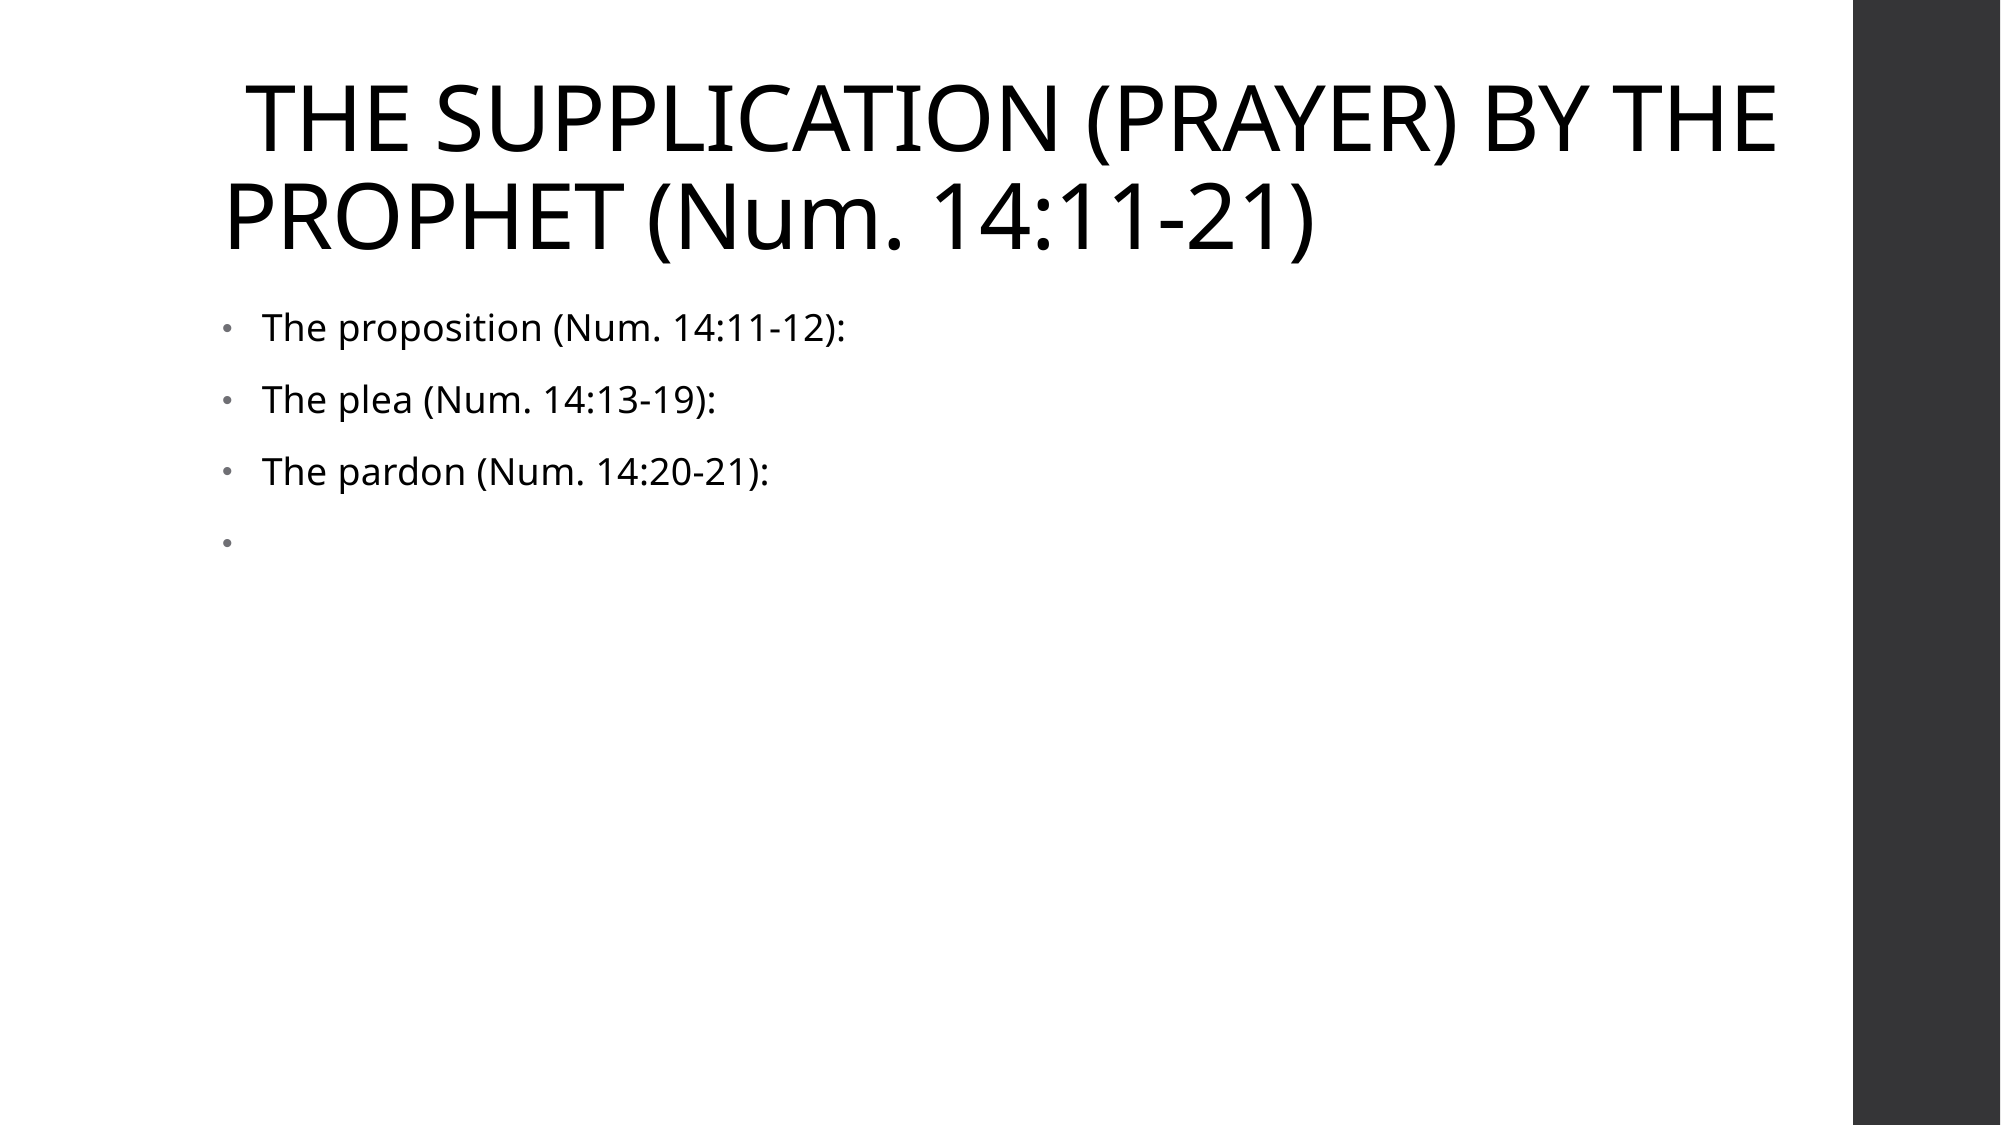

# THE SUPPLICATION (PRAYER) BY THE PROPHET (Num. 14:11-21)
 The proposition (Num. 14:11-12):
 The plea (Num. 14:13-19):
 The pardon (Num. 14:20-21):